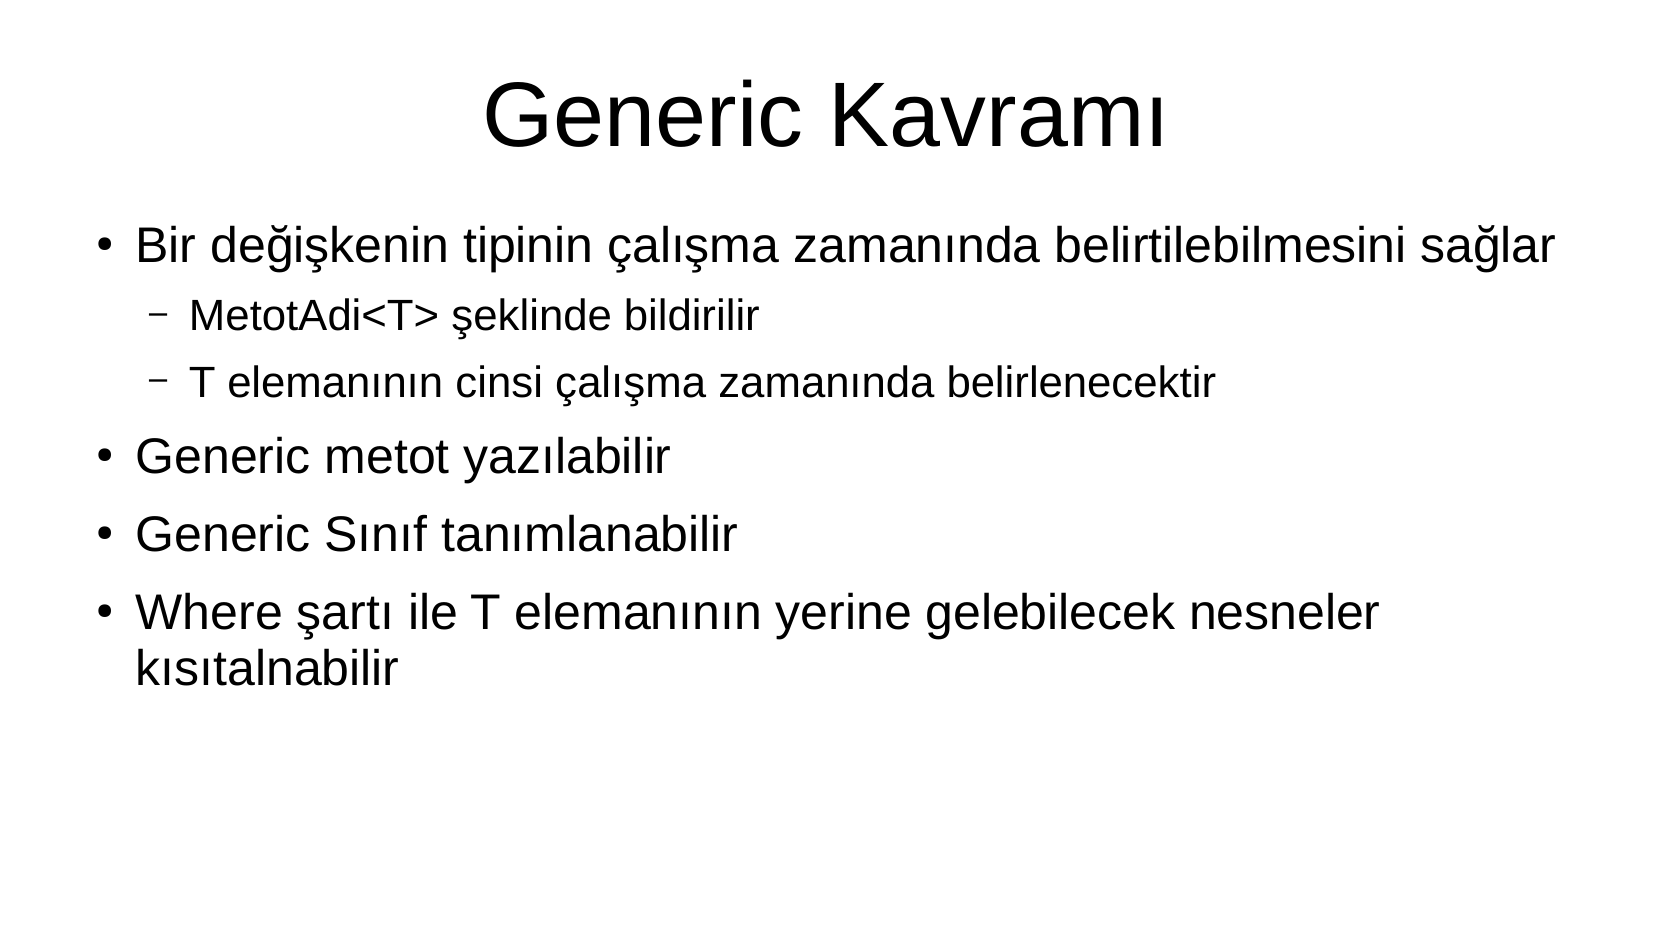

# Generic Kavramı
Bir değişkenin tipinin çalışma zamanında belirtilebilmesini sağlar
MetotAdi<T> şeklinde bildirilir
T elemanının cinsi çalışma zamanında belirlenecektir
Generic metot yazılabilir
Generic Sınıf tanımlanabilir
Where şartı ile T elemanının yerine gelebilecek nesneler kısıtalnabilir